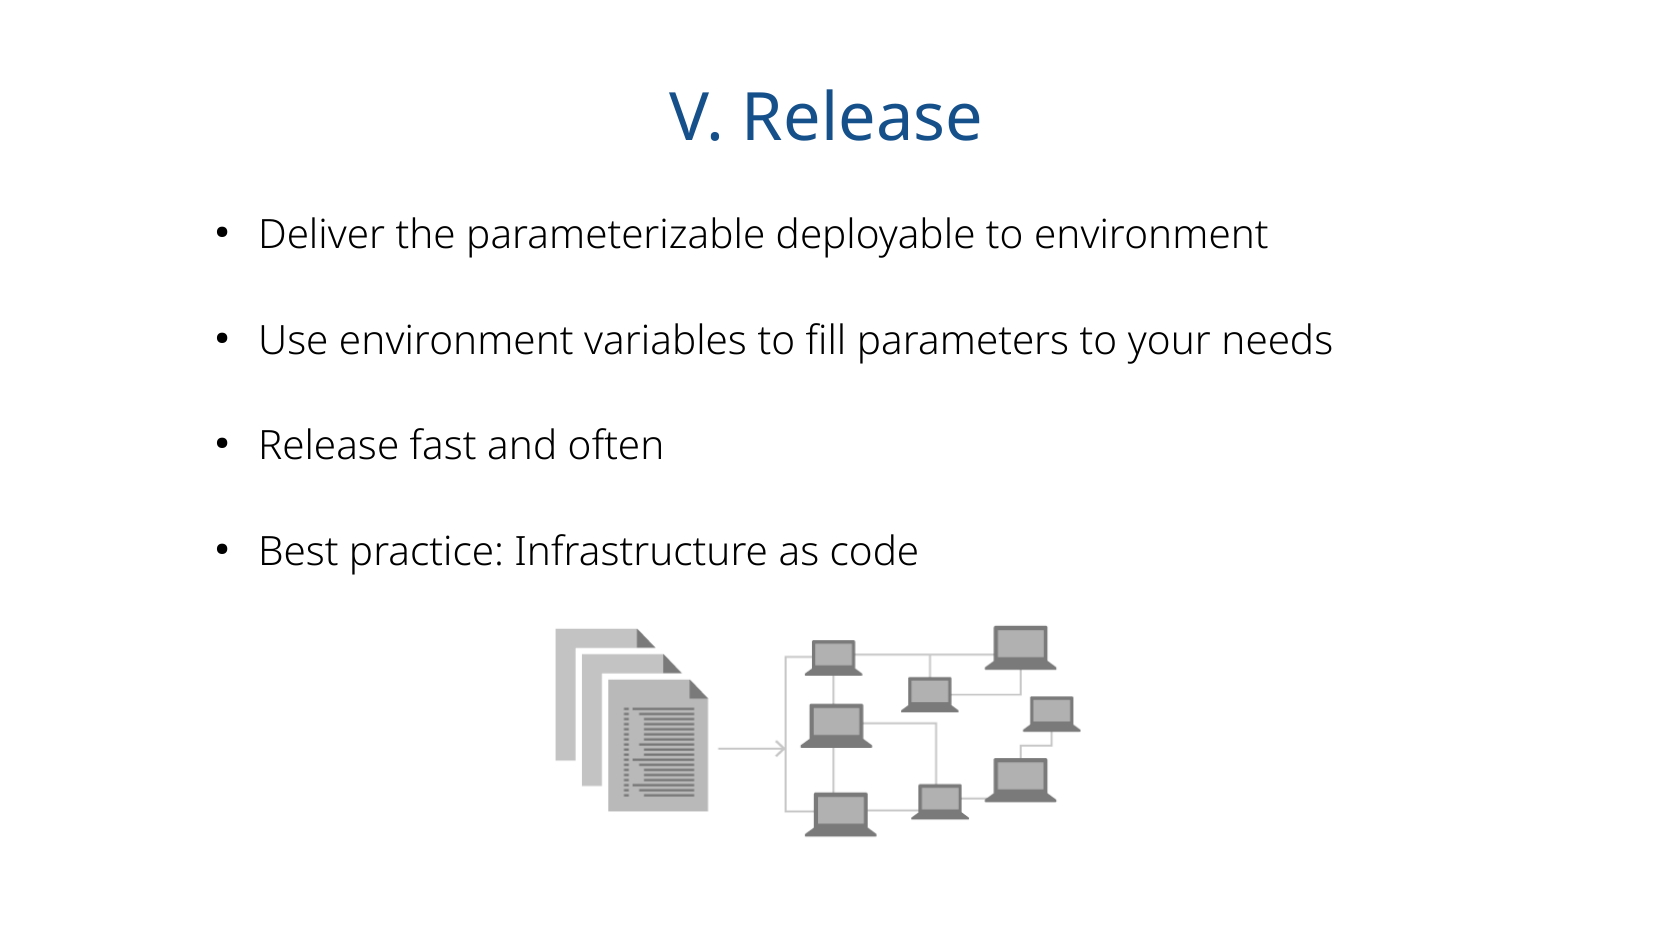

# V. Release
Deliver the parameterizable deployable to environment
Use environment variables to fill parameters to your needs
Release fast and often
Best practice: Infrastructure as code